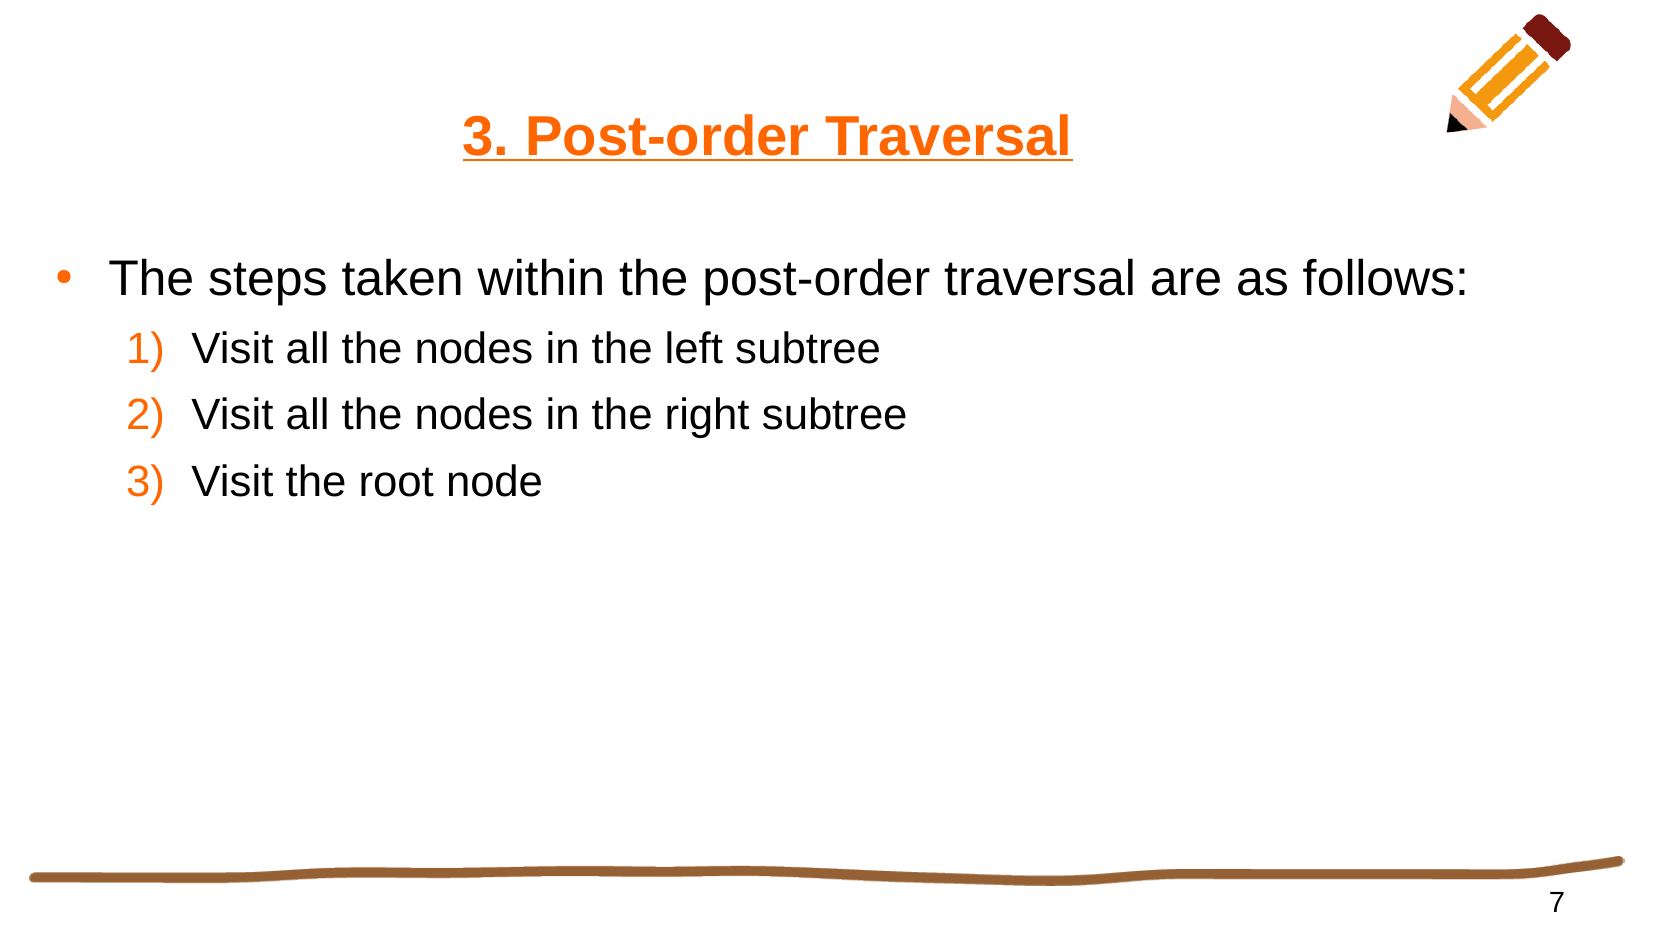

# 3. Post-order Traversal
The steps taken within the post-order traversal are as follows:
 Visit all the nodes in the left subtree
 Visit all the nodes in the right subtree
 Visit the root node
7